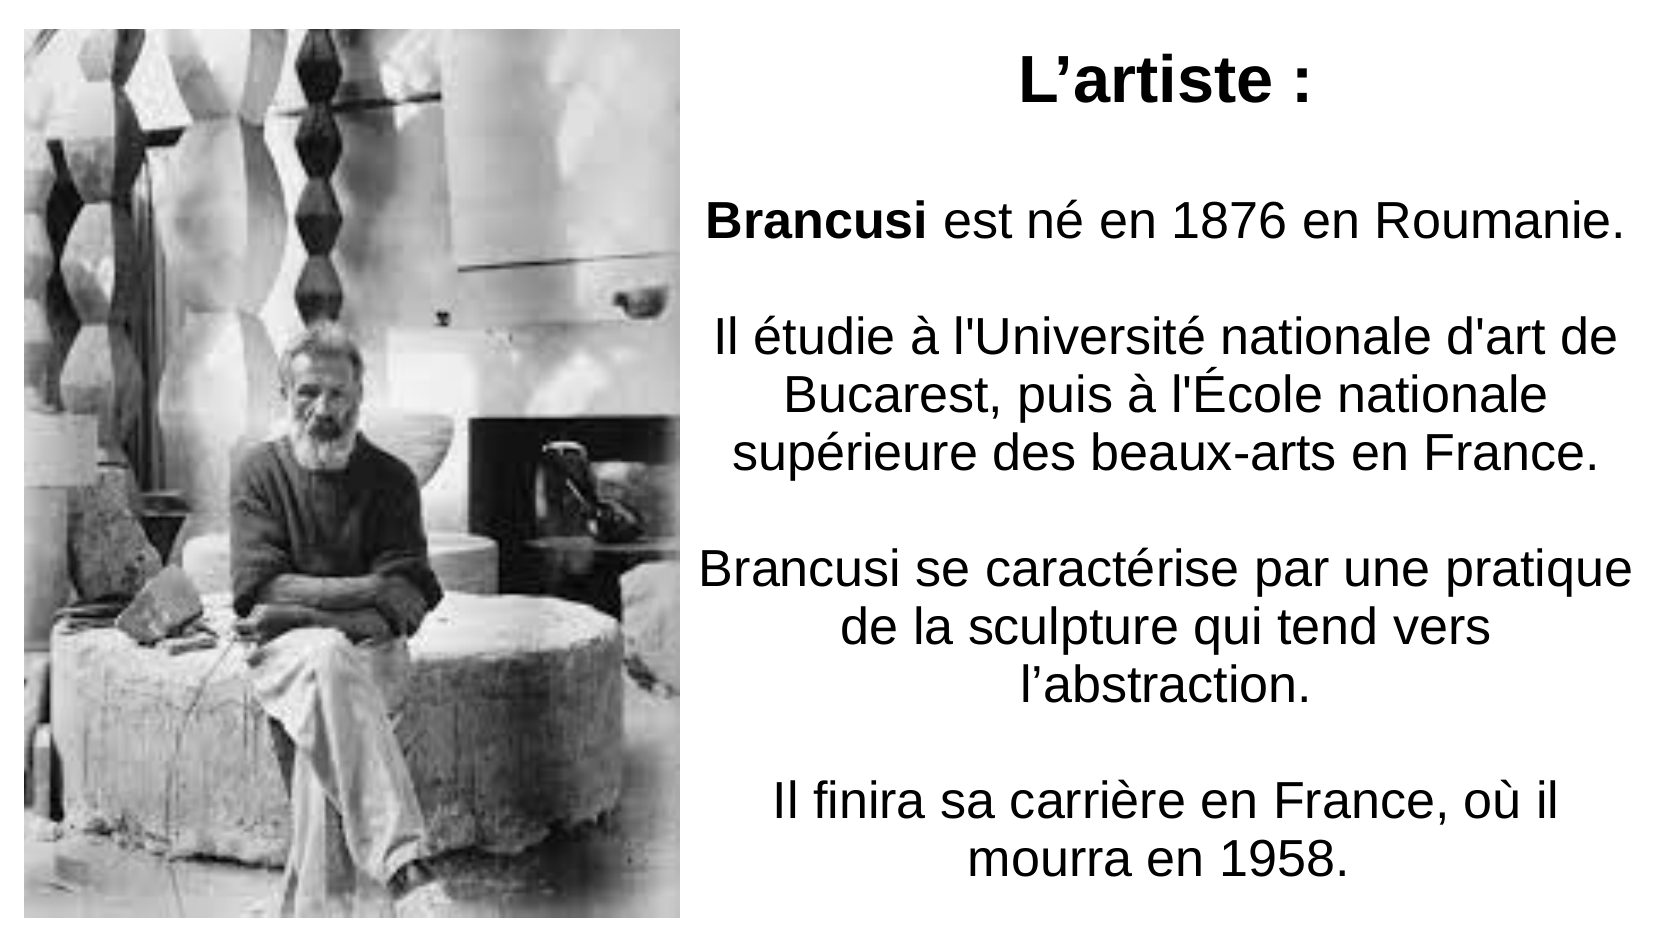

L’artiste :
Brancusi est né en 1876 en Roumanie.
Il étudie à l'Université nationale d'art de Bucarest, puis à l'École nationale supérieure des beaux-arts en France.
Brancusi se caractérise par une pratique de la sculpture qui tend vers l’abstraction.
Il finira sa carrière en France, où il mourra en 1958.